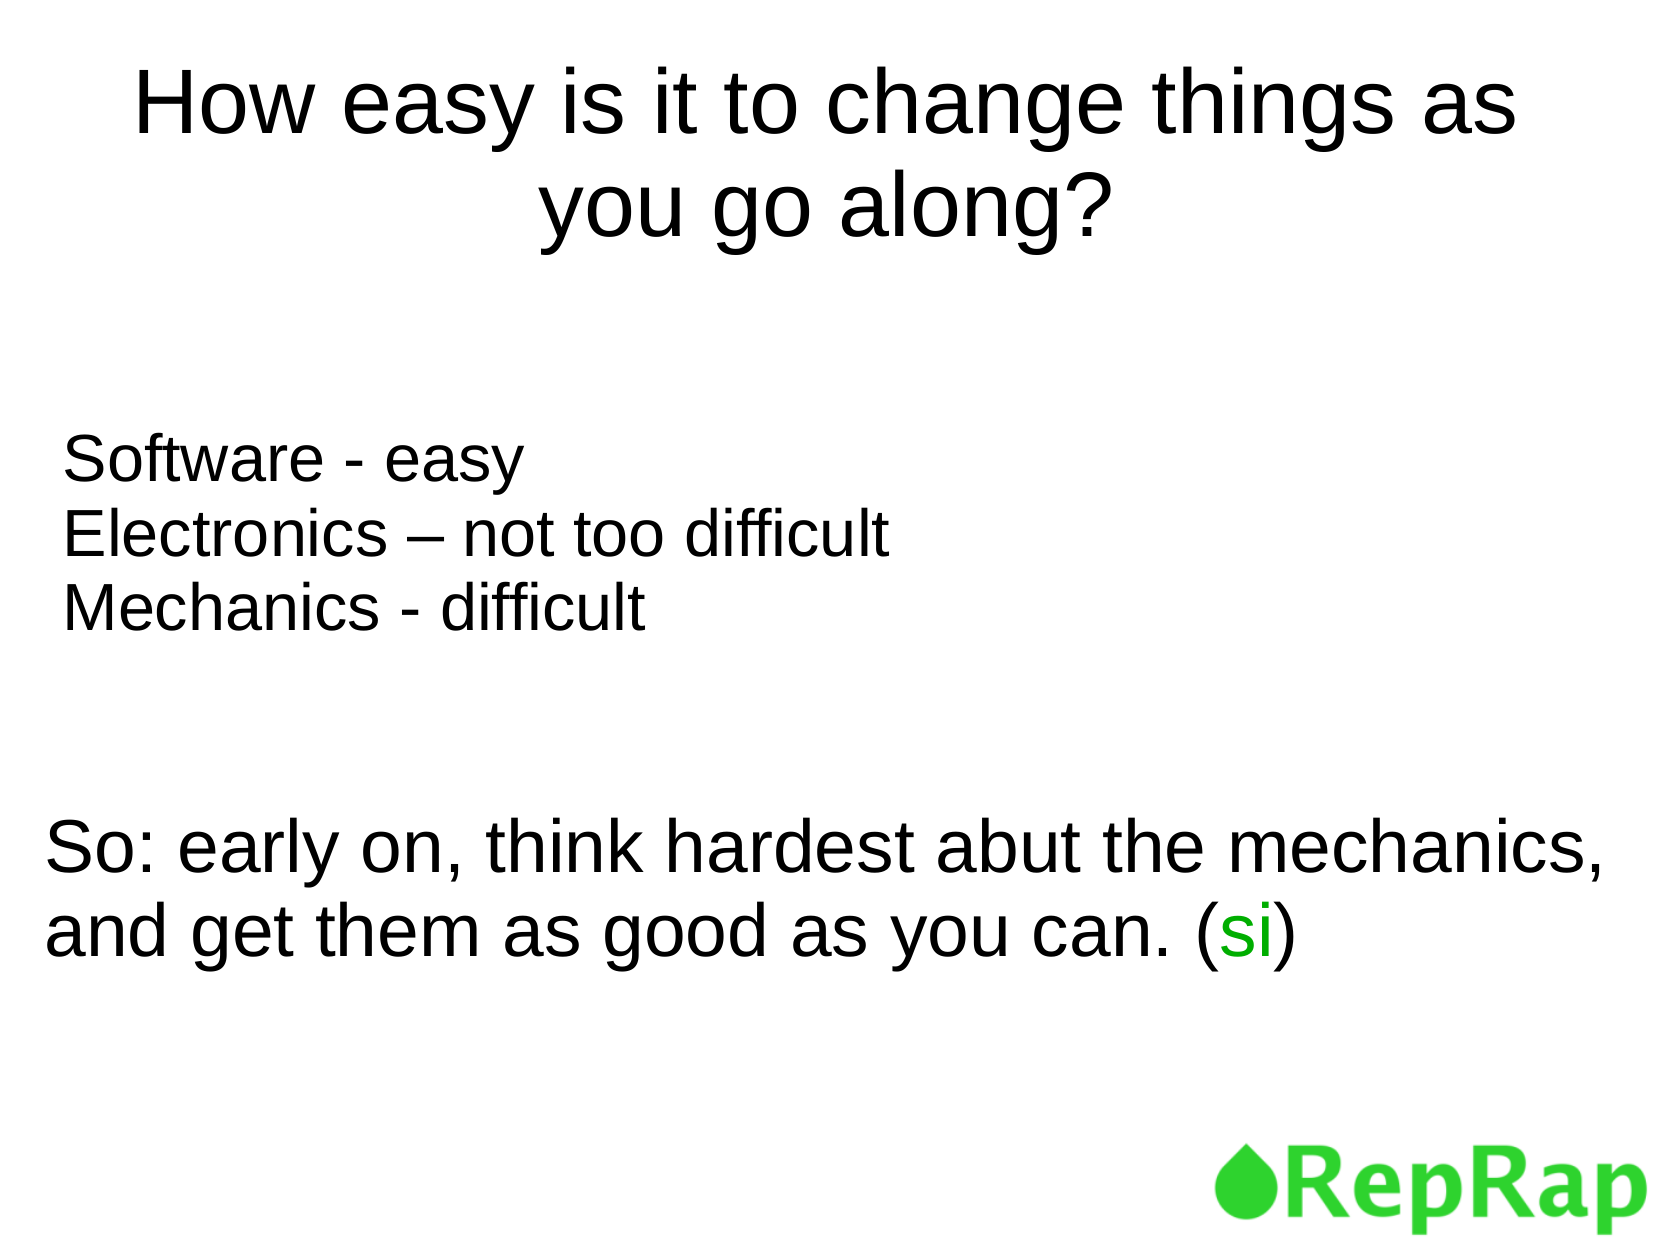

# How easy is it to change things as you go along?
 Software - easy
 Electronics – not too difficult
 Mechanics - difficult
So: early on, think hardest abut the mechanics, and get them as good as you can. (si)